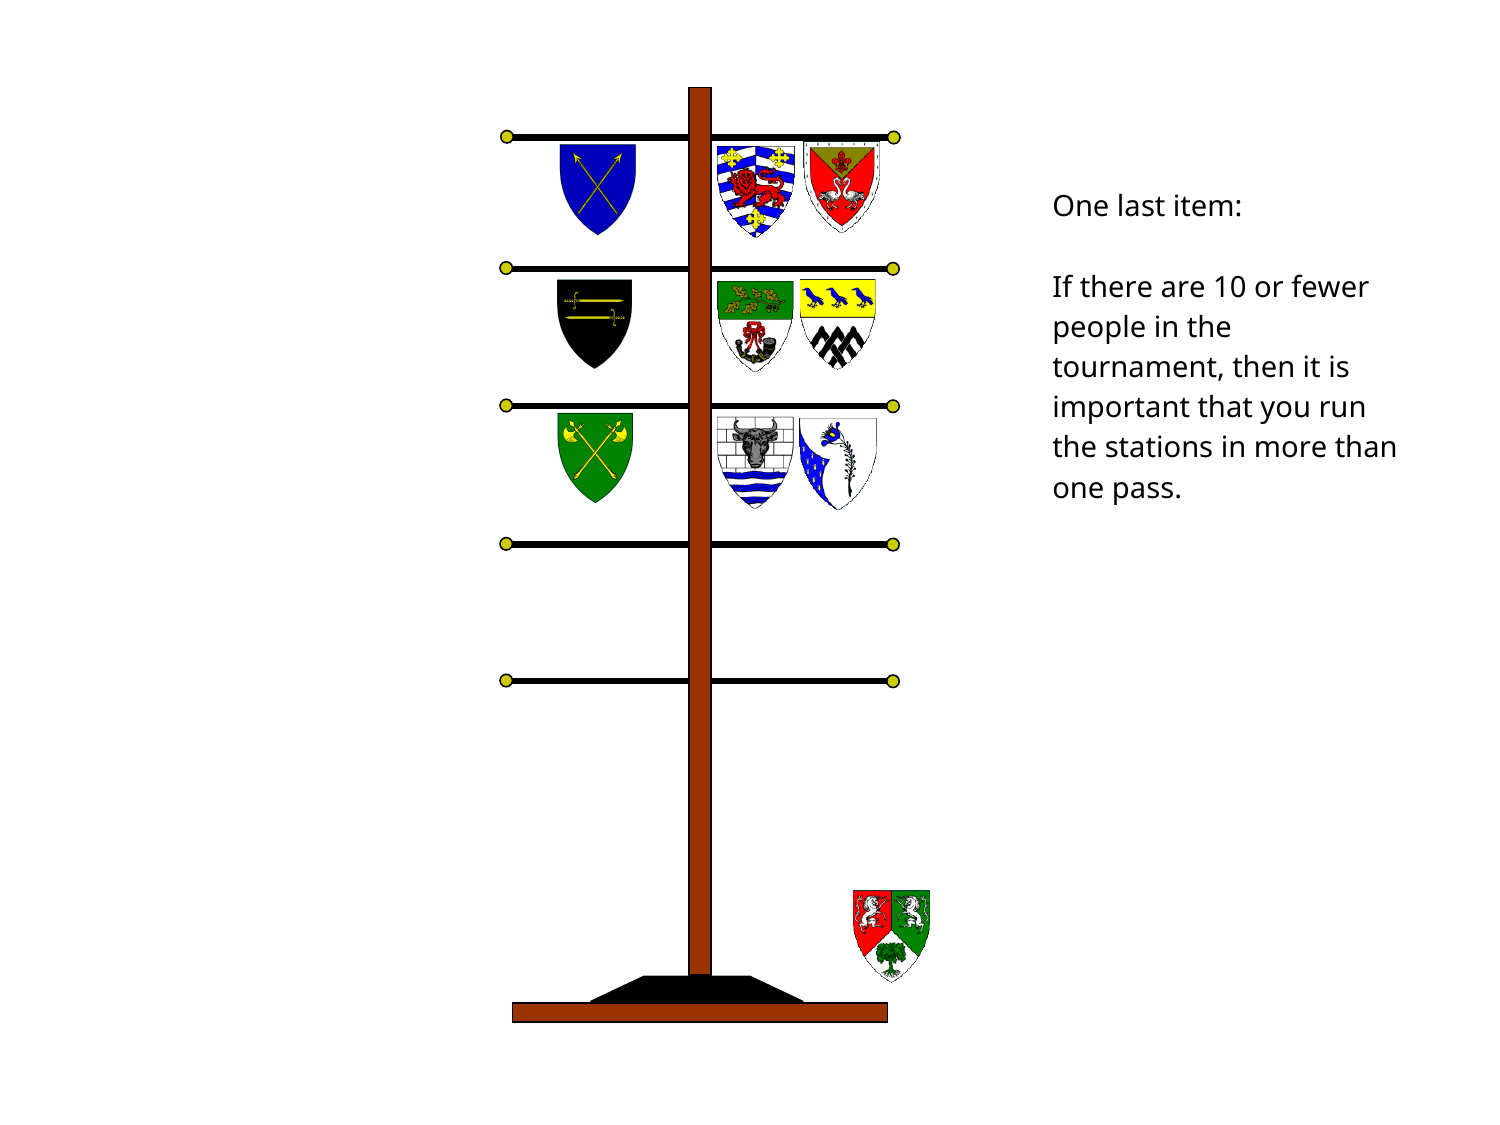

One last item:
If there are 10 or fewer people in the tournament, then it is important that you run the stations in more than one pass.